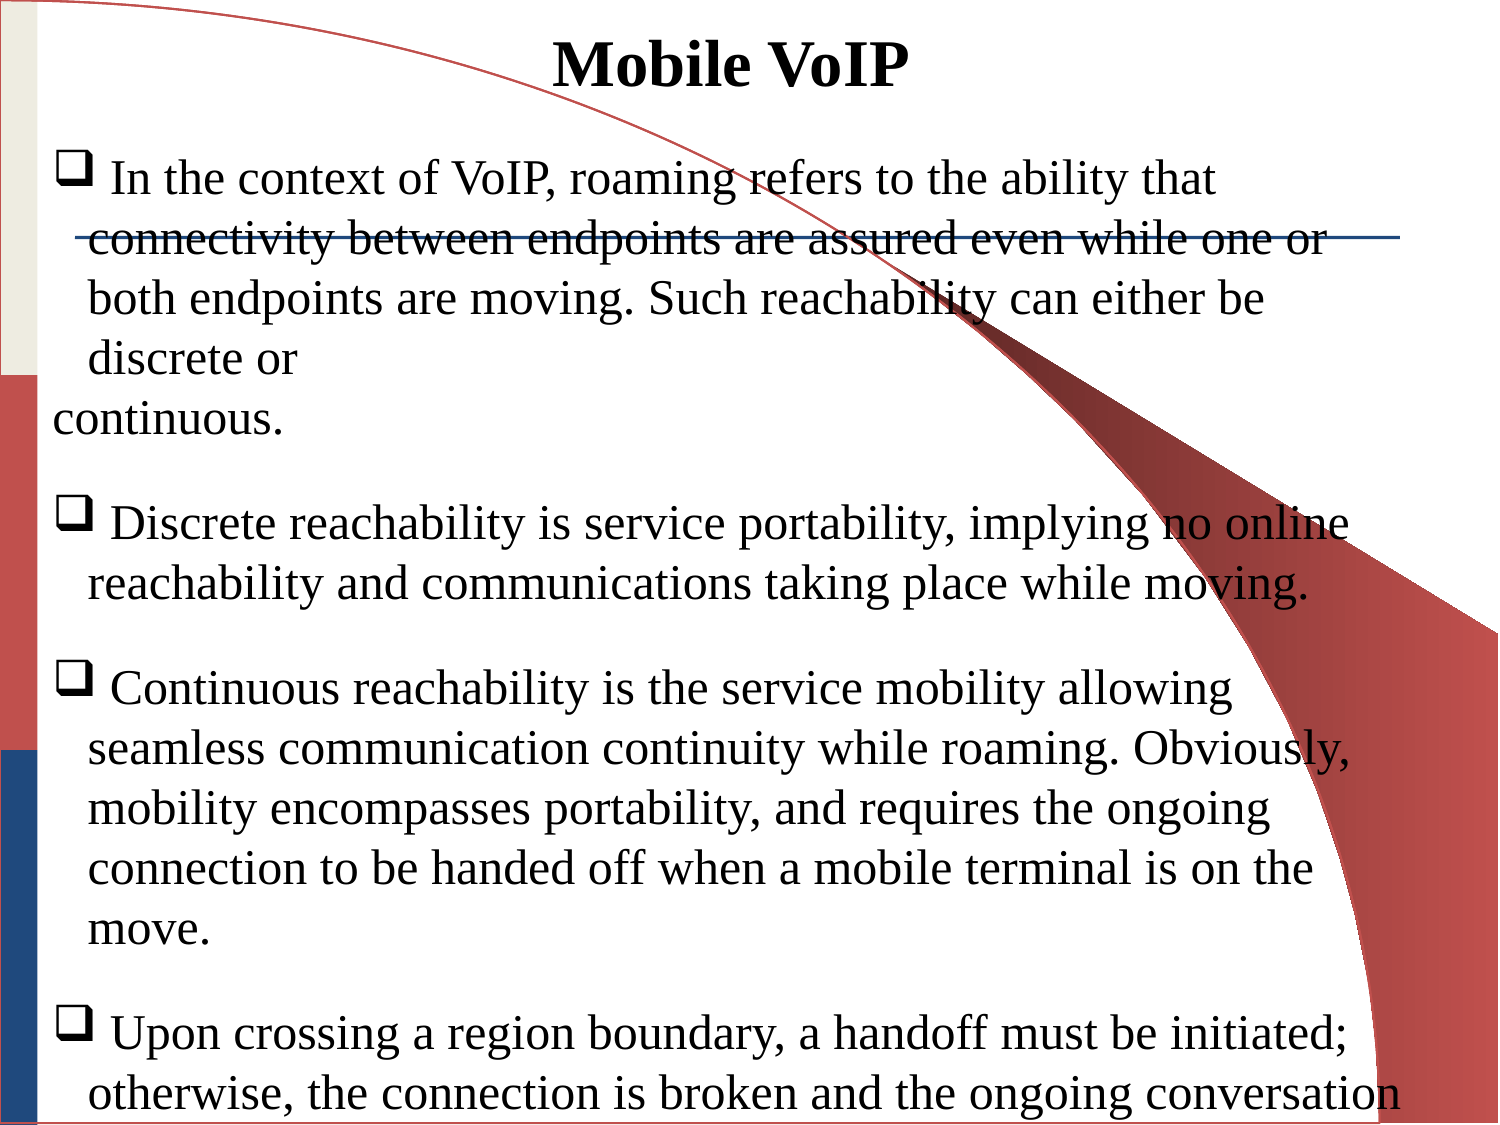

Mobile VoIP
 In the context of VoIP, roaming refers to the ability that connectivity between endpoints are assured even while one or both endpoints are moving. Such reachability can either be discrete or
continuous.
 Discrete reachability is service portability, implying no online reachability and communications taking place while moving.
 Continuous reachability is the service mobility allowing seamless communication continuity while roaming. Obviously, mobility encompasses portability, and requires the ongoing connection to be handed off when a mobile terminal is on the move.
 Upon crossing a region boundary, a handoff must be initiated; otherwise, the connection is broken and the ongoing conversation is interrupted.